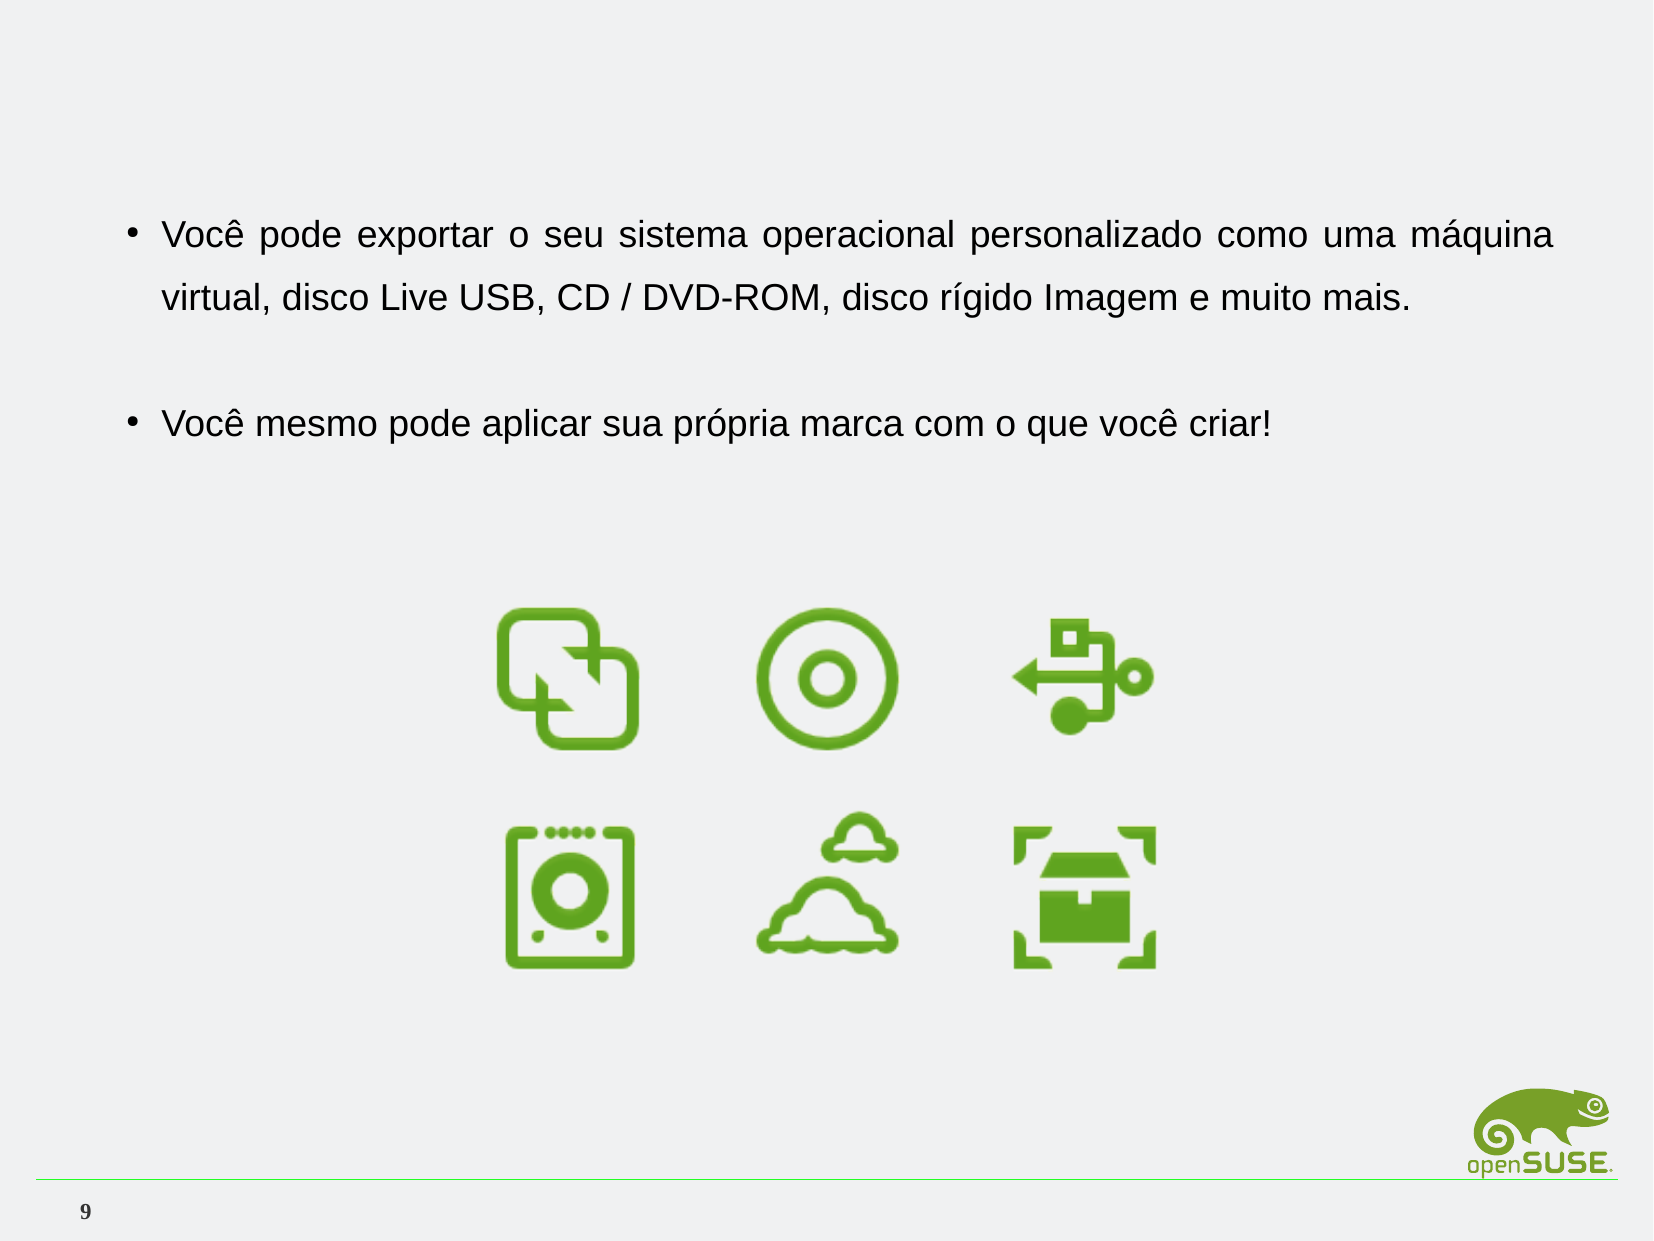

Você pode exportar o seu sistema operacional personalizado como uma máquina virtual, disco Live USB, CD / DVD-ROM, disco rígido Imagem e muito mais.
Você mesmo pode aplicar sua própria marca com o que você criar!
9